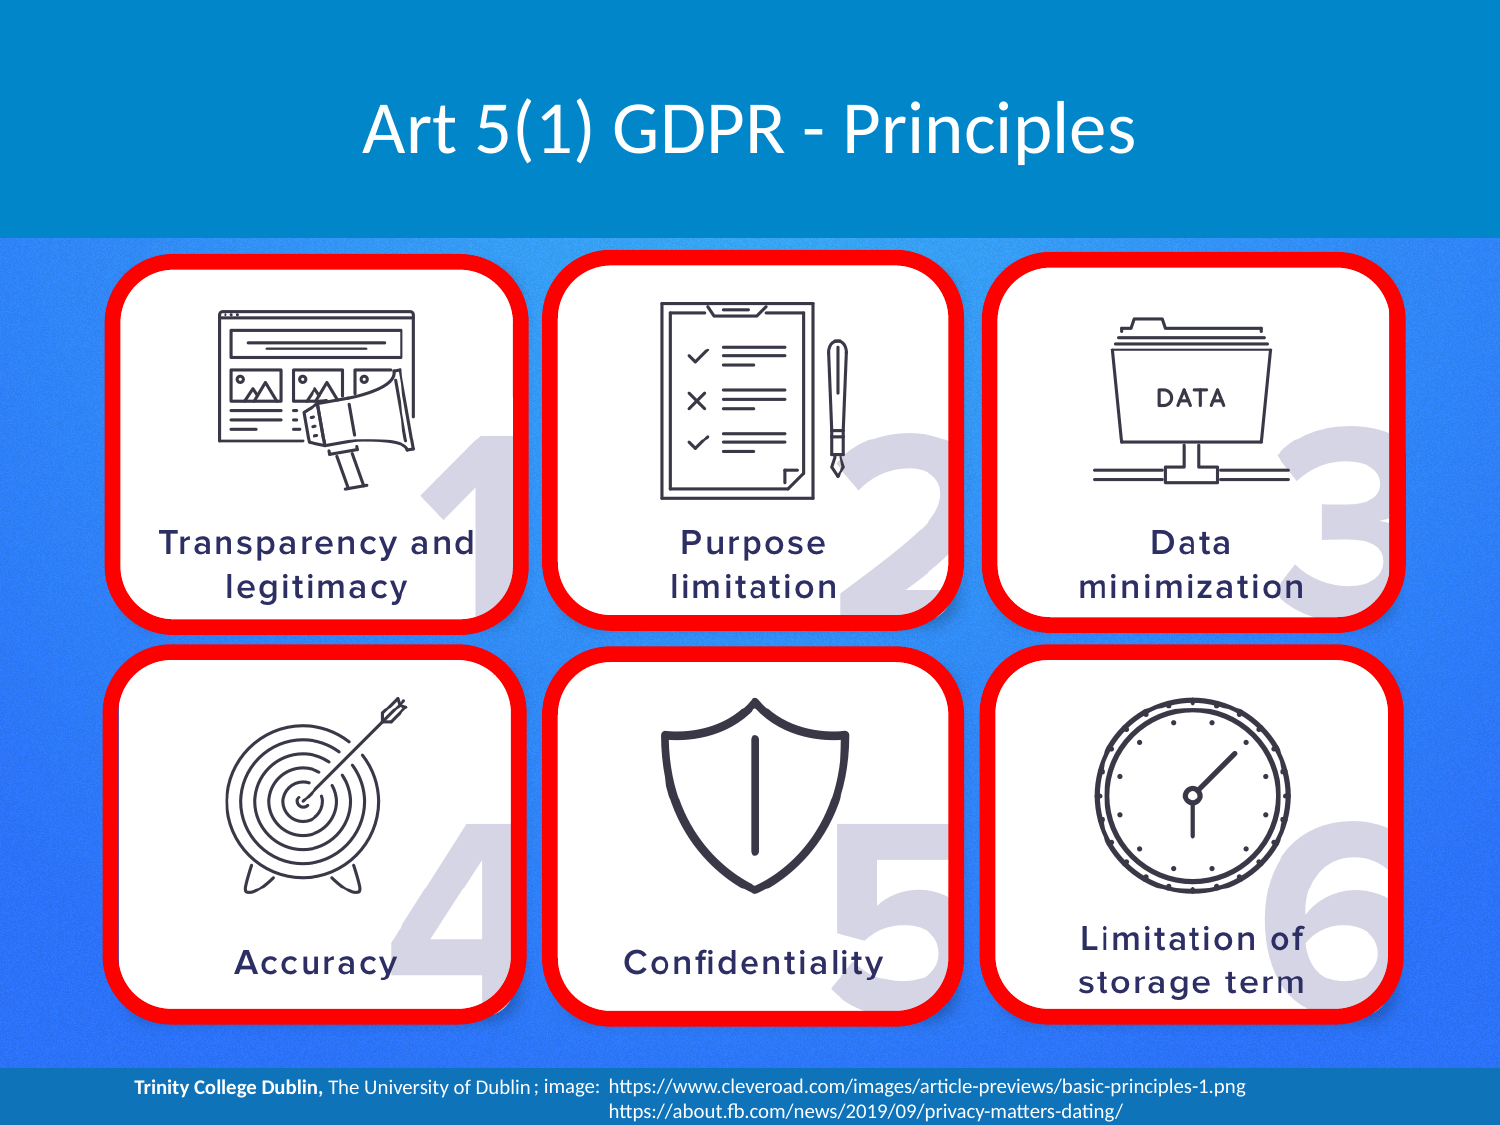

Art 5(1) GDPR - Principles
; image:
https://www.cleveroad.com/images/article-previews/basic-principles-1.png
https://about.fb.com/news/2019/09/privacy-matters-dating/
https://www.dataprotection.ie/en/news-media/press-releases/dpc-statement-facebook-dating-feature